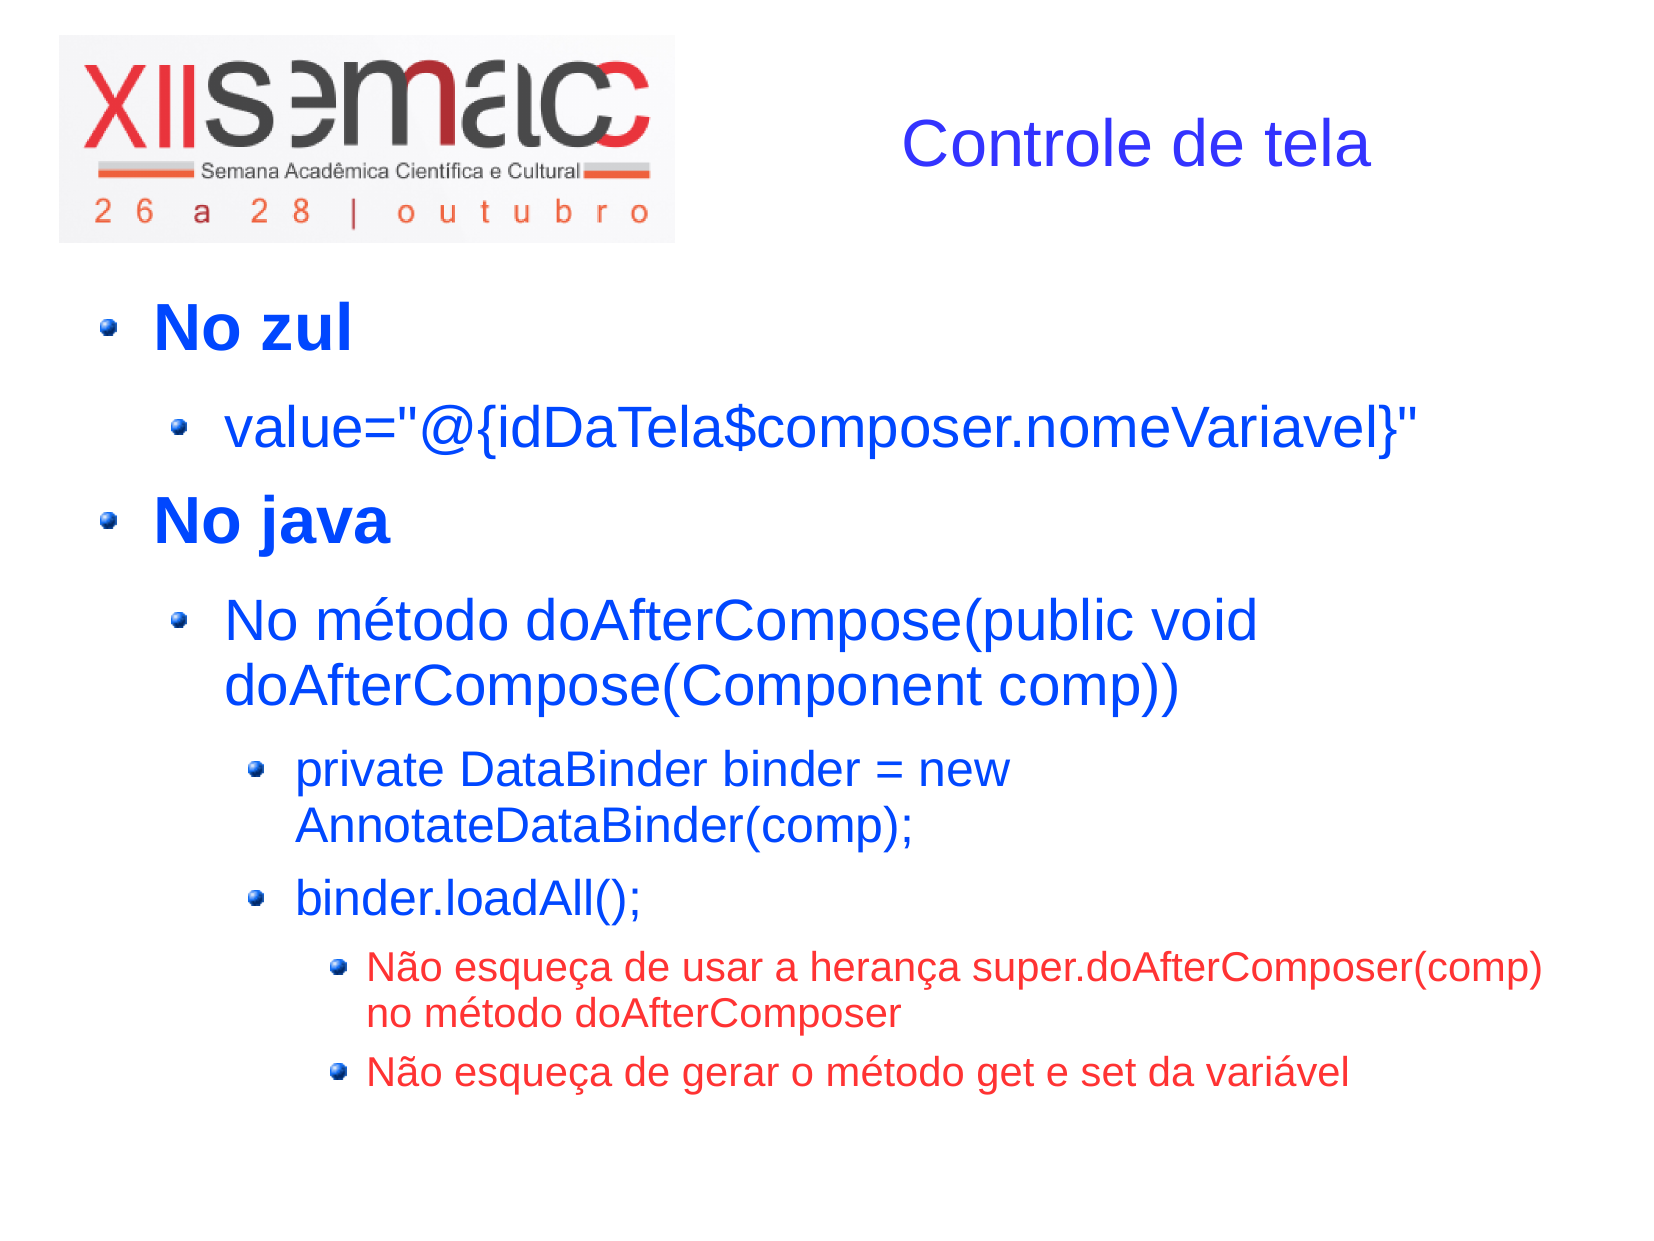

# Controle de tela
No zul
value="@{idDaTela$composer.nomeVariavel}"
No java
No método doAfterCompose(public void doAfterCompose(Component comp))
private DataBinder binder = new AnnotateDataBinder(comp);
binder.loadAll();
Não esqueça de usar a herança super.doAfterComposer(comp) no método doAfterComposer
Não esqueça de gerar o método get e set da variável